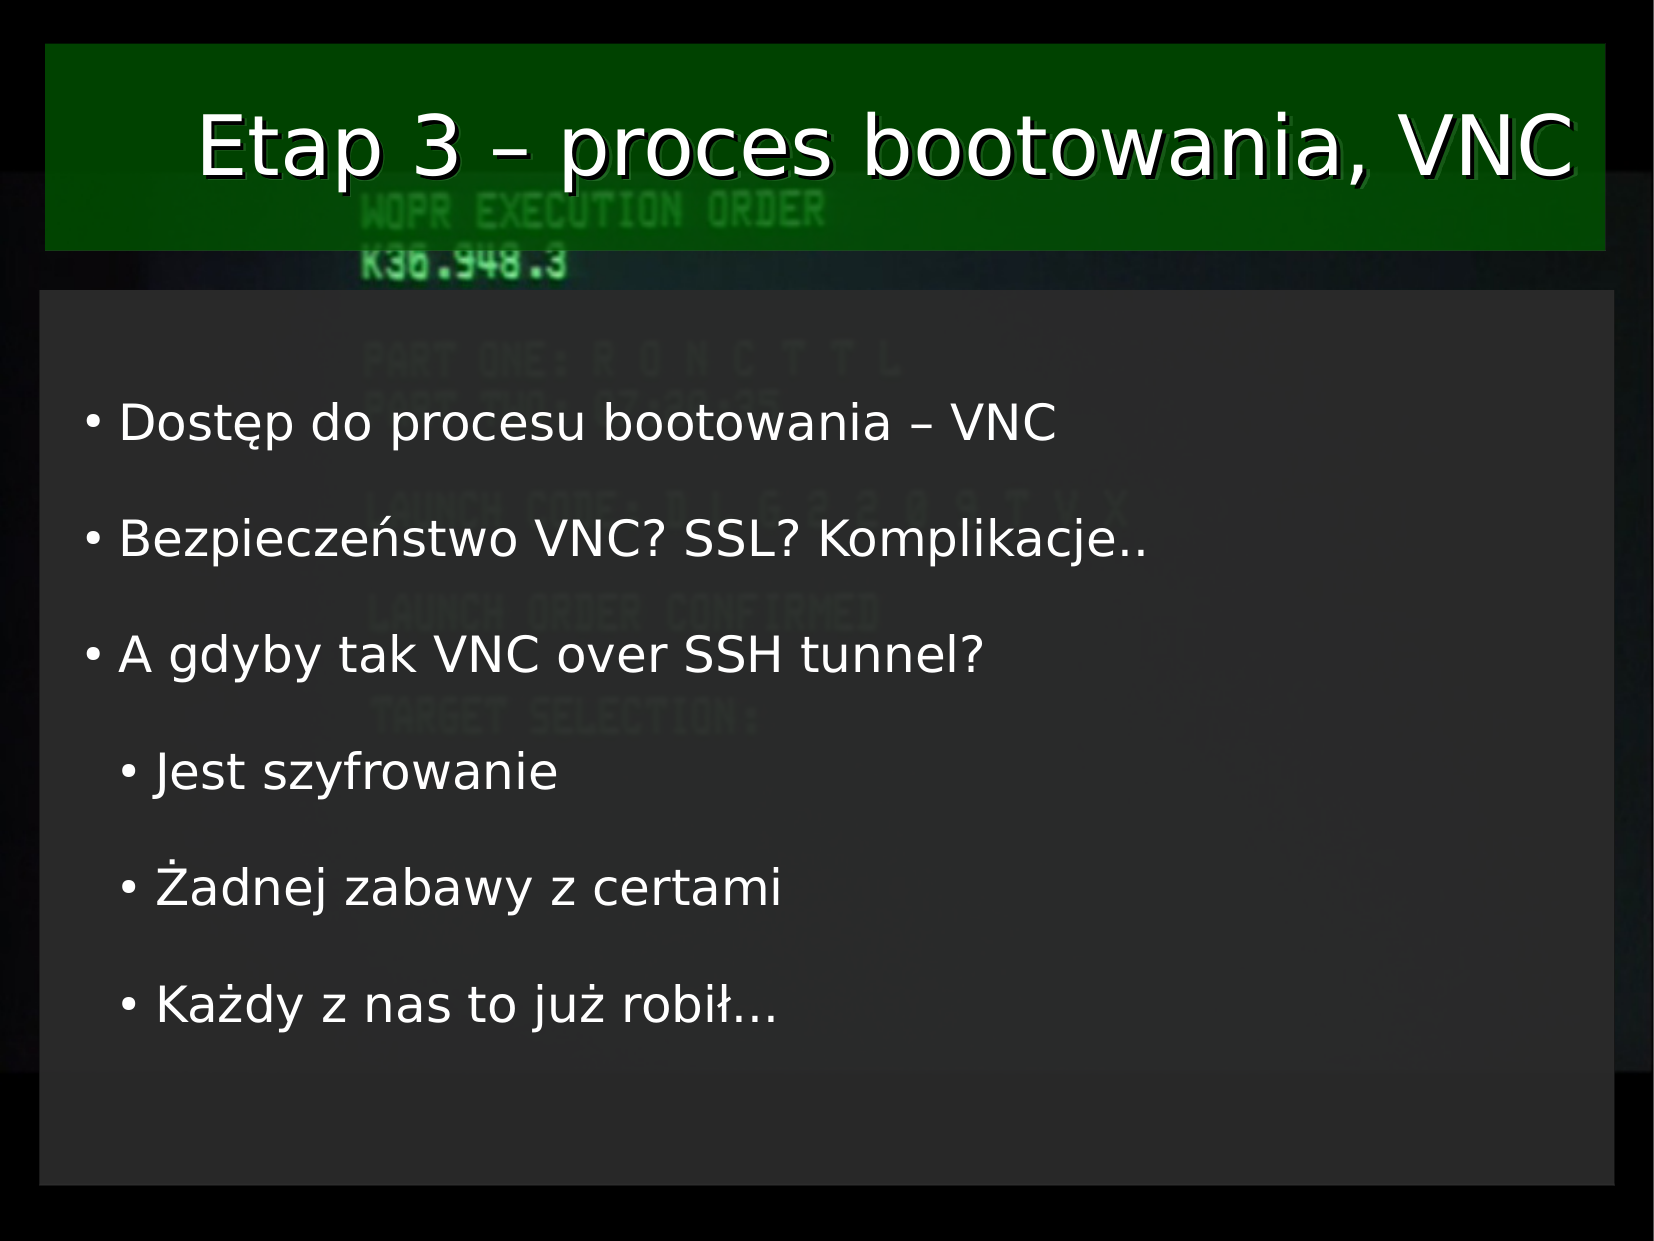

# Etap 3 – proces bootowania, VNC
 Dostęp do procesu bootowania – VNC
 Bezpieczeństwo VNC? SSL? Komplikacje..
 A gdyby tak VNC over SSH tunnel?
Jest szyfrowanie
Żadnej zabawy z certami
Każdy z nas to już robił...